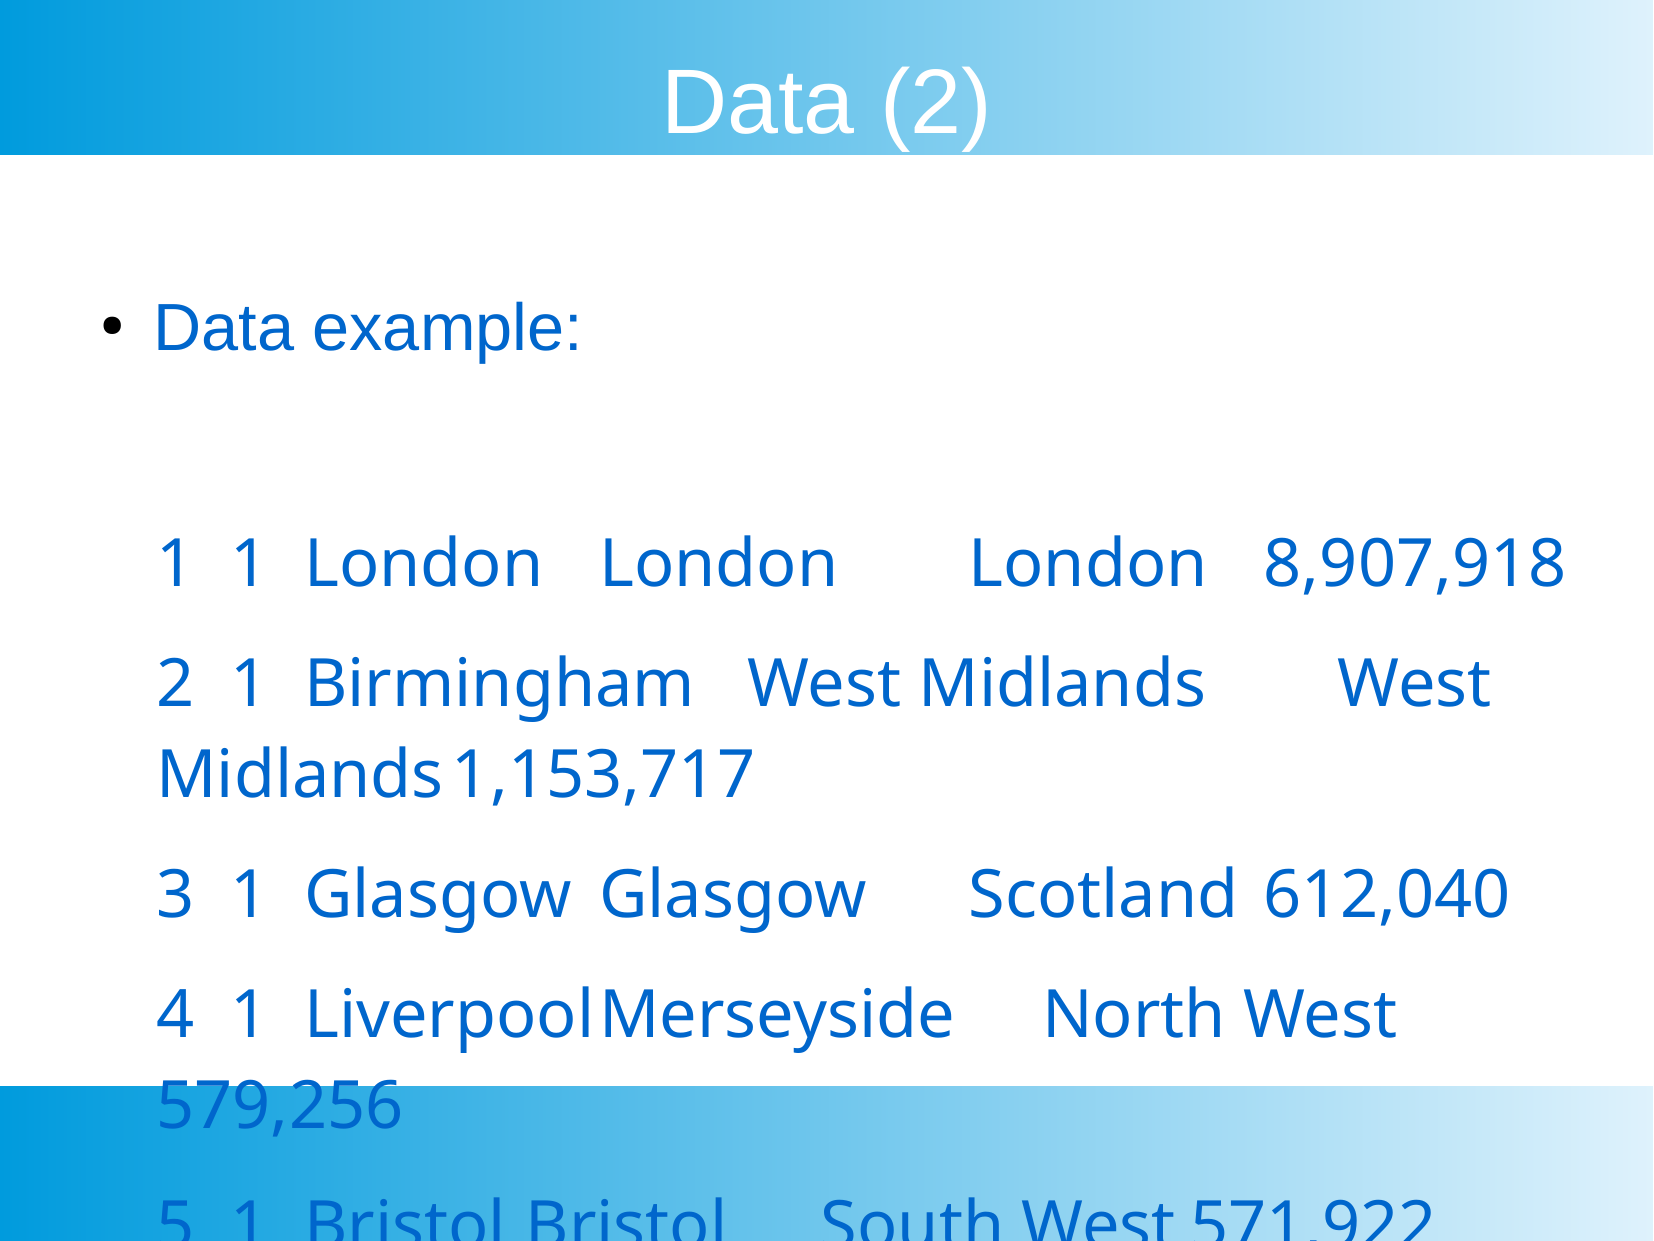

# Data (2)
Data example:
1	1	London	London		London	8,907,918
2	1	Birmingham	West Midlands		West Midlands	1,153,717
3	1	Glasgow	Glasgow		Scotland	612,040
4	1	Liverpool	Merseyside		North West	579,256
5	1	Bristol	Bristol		South West	571,922
6	2	Manchester	Greater Manchester		North West	554,400
need to clean it, removing unnecessary columns and all the entries which do not relate to England.